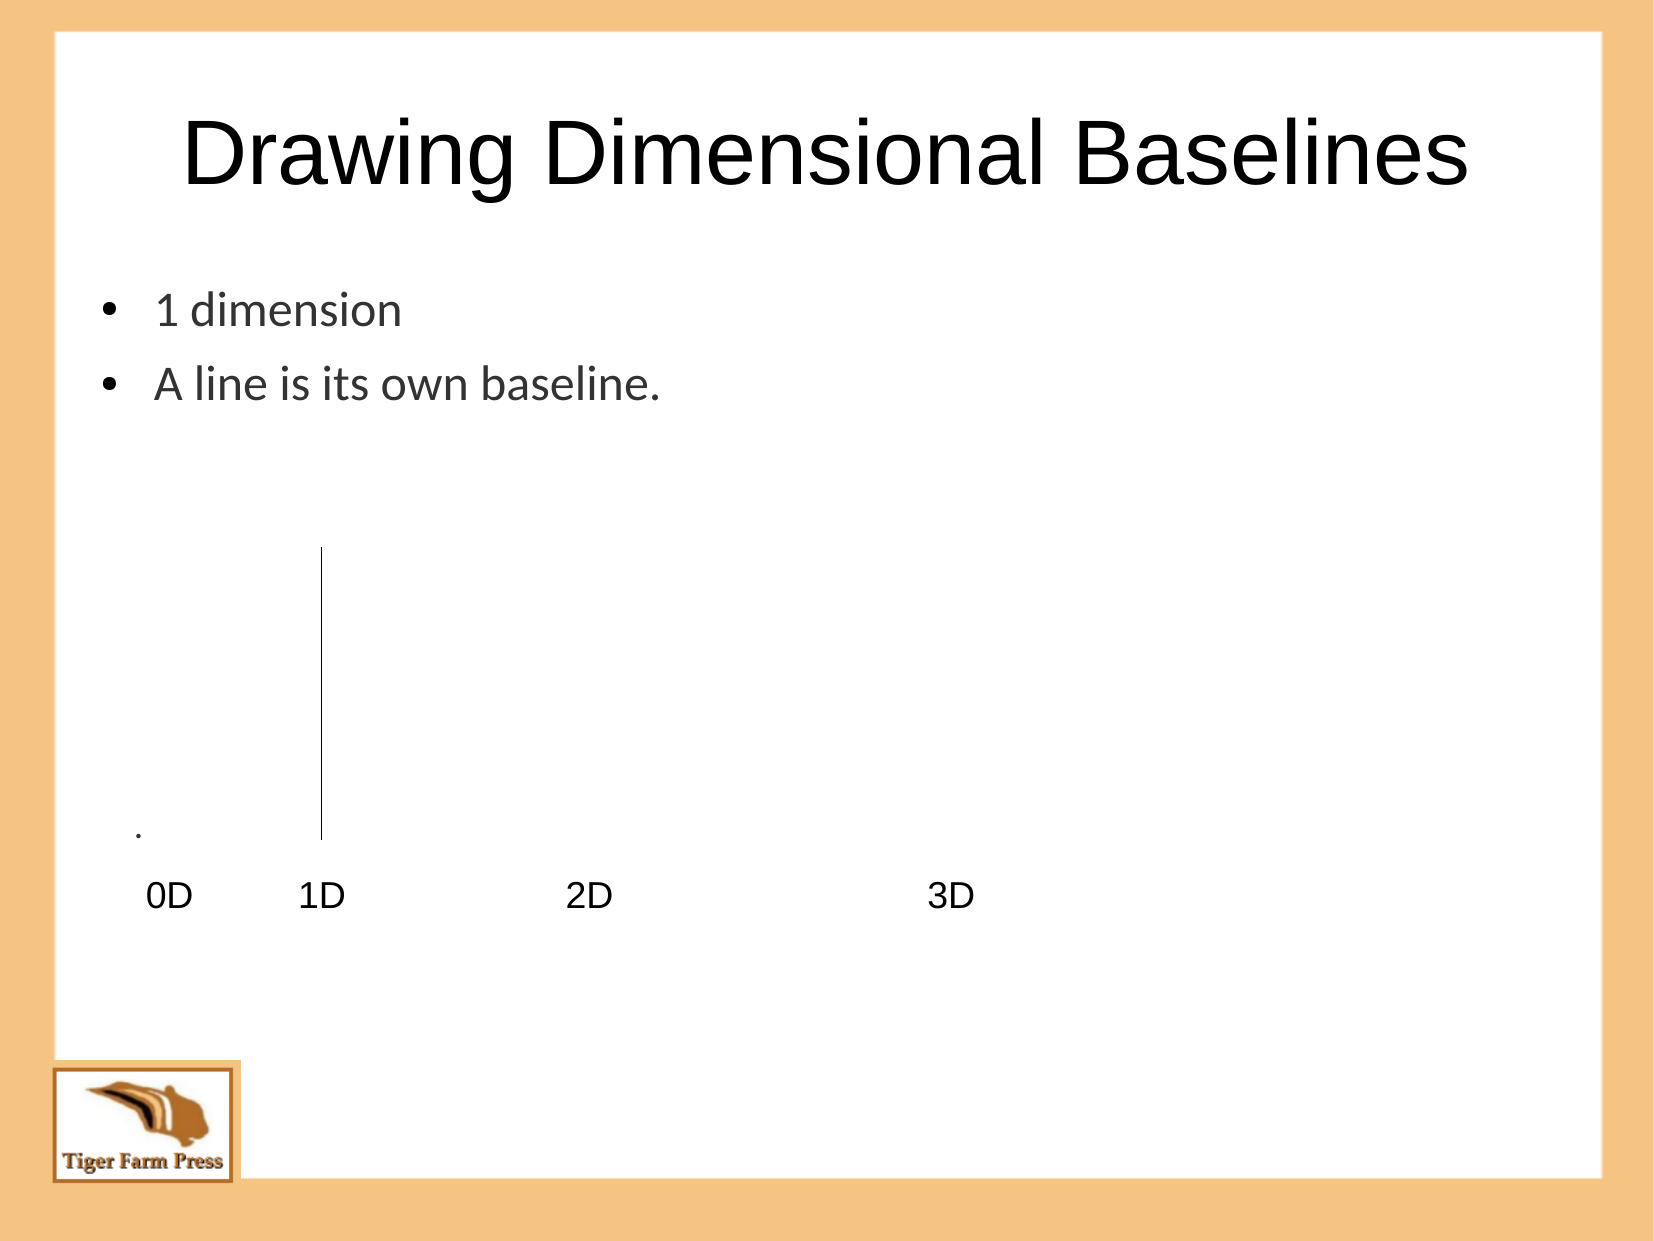

# Drawing Dimensional Baselines
1 dimension
A line is its own baseline.
 .
 0D 1D 2D 3D